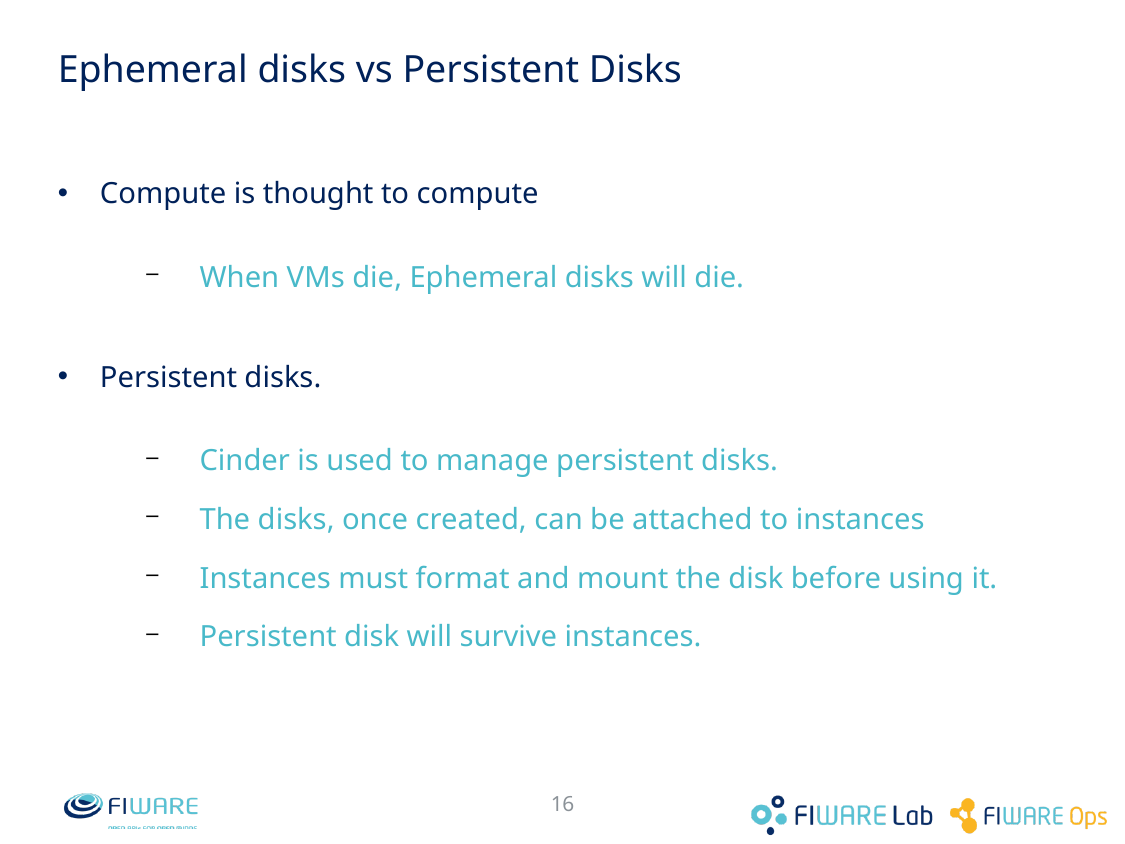

# Ephemeral disks vs Persistent Disks
Compute is thought to compute
When VMs die, Ephemeral disks will die.
Persistent disks.
Cinder is used to manage persistent disks.
The disks, once created, can be attached to instances
Instances must format and mount the disk before using it.
Persistent disk will survive instances.